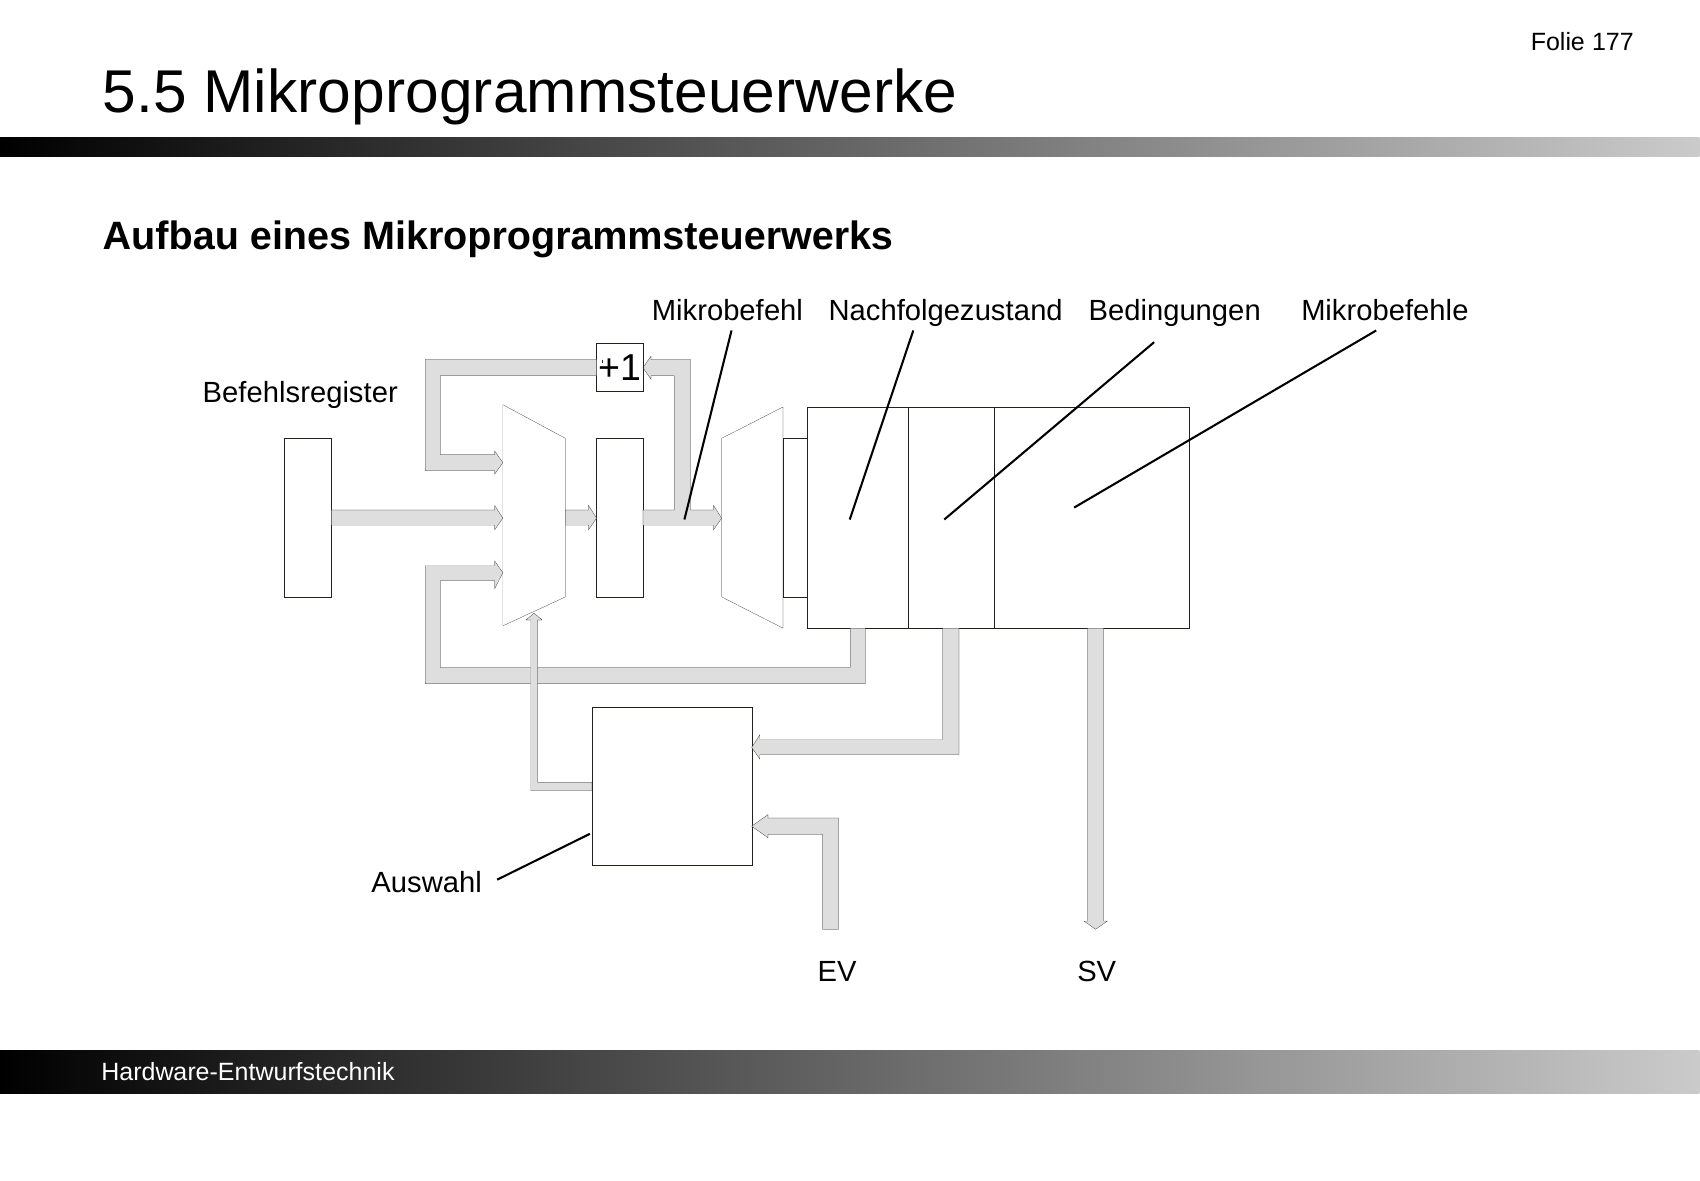

# 5.5 Mikroprogrammsteuerwerke
Aufbau eines Mikroprogrammsteuerwerks
Mikrobefehl
Nachfolgezustand
Bedingungen
Mikrobefehle
+1
Befehlsregister
Auswahl
EV
SV